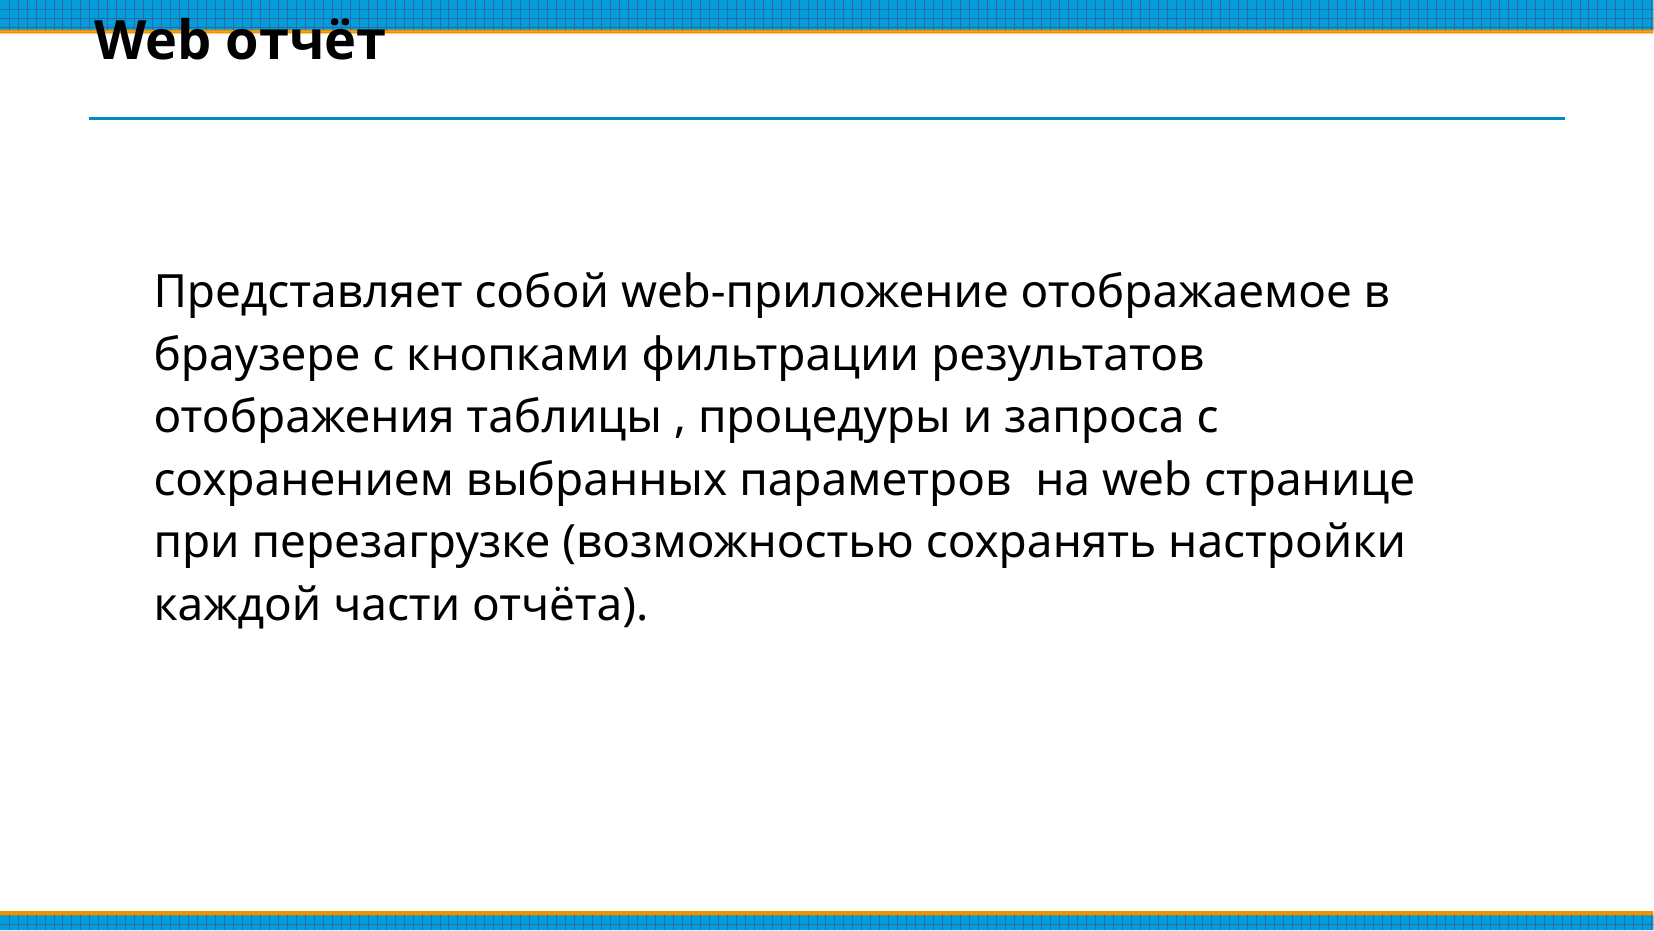

Web отчёт
#
Представляет собой web-приложение отображаемое в браузере с кнопками фильтрации результатов отображения таблицы , процедуры и запроса с сохранением выбранных параметров на web странице при перезагрузке (возможностью сохранять настройки каждой части отчёта).